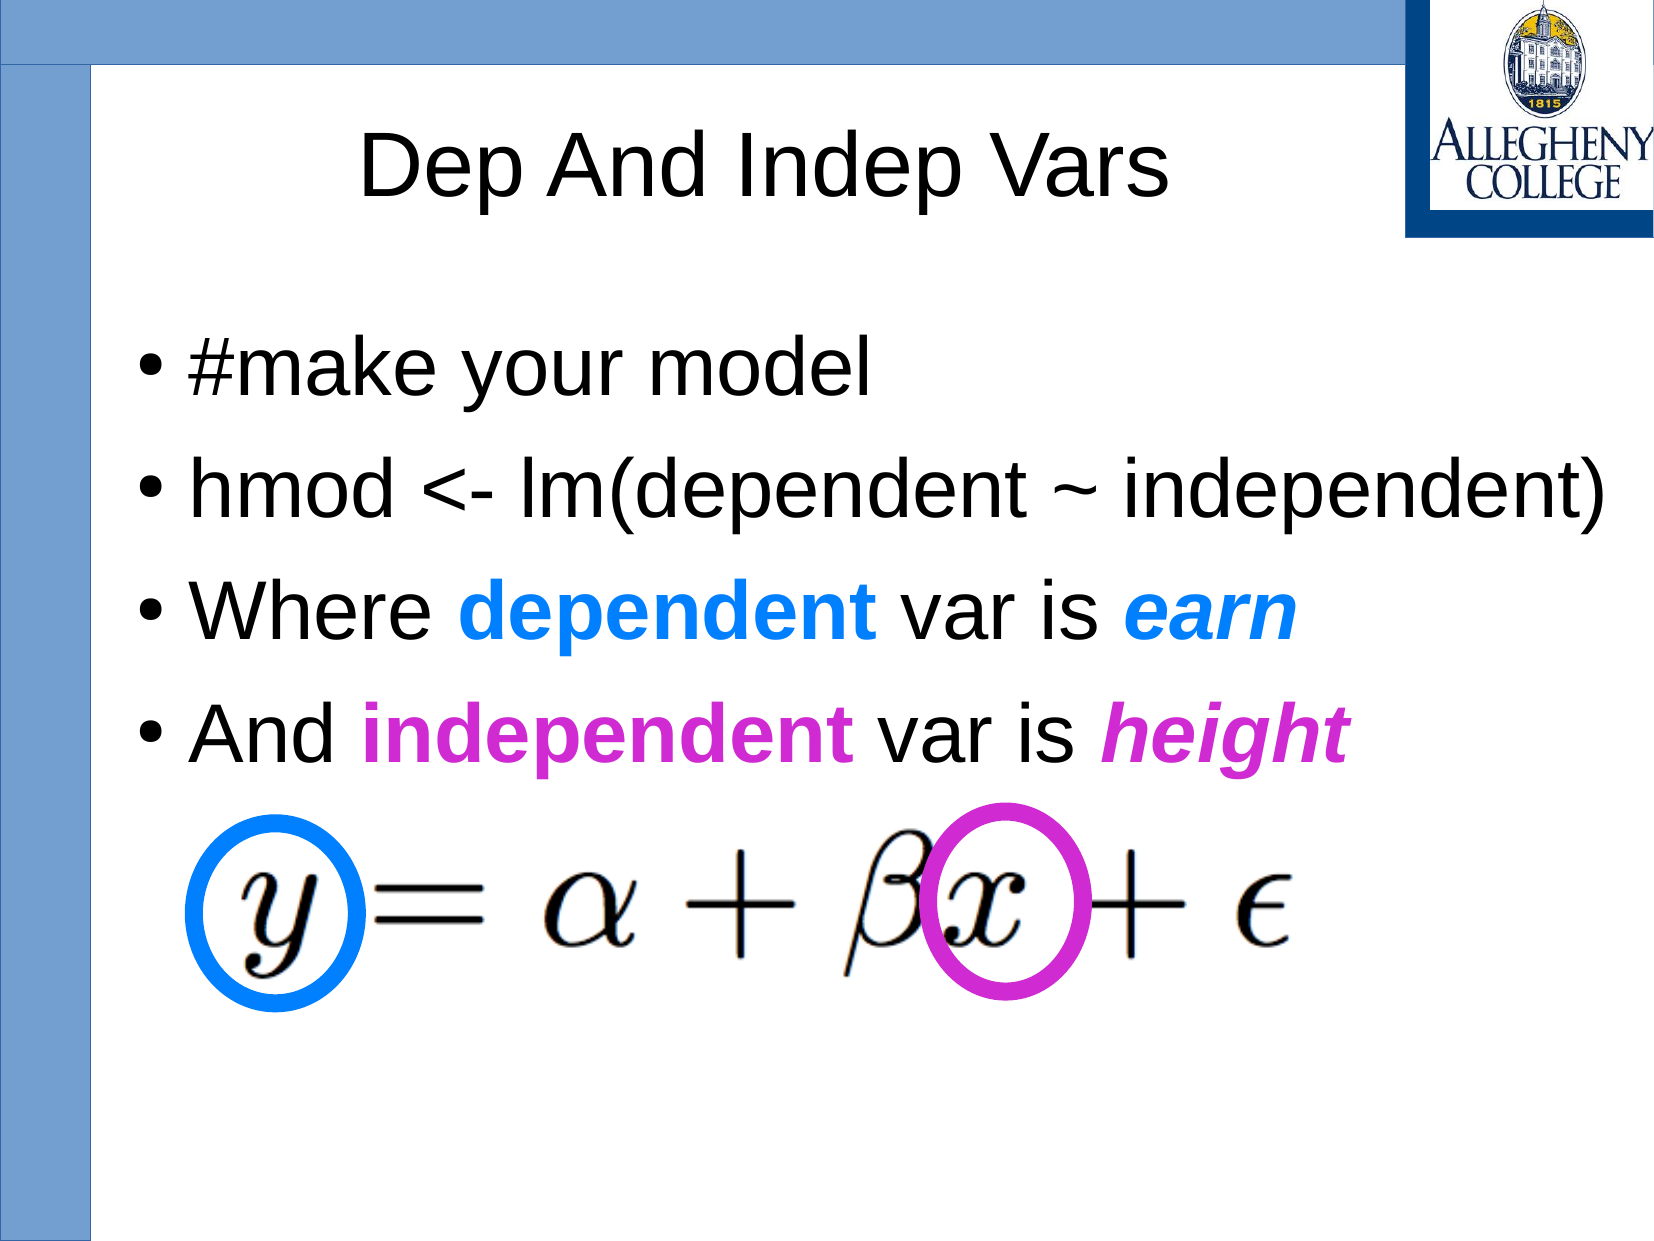

# Dep And Indep Vars
#make your model
hmod <- lm(dependent ~ independent)
Where dependent var is earn
And independent var is height